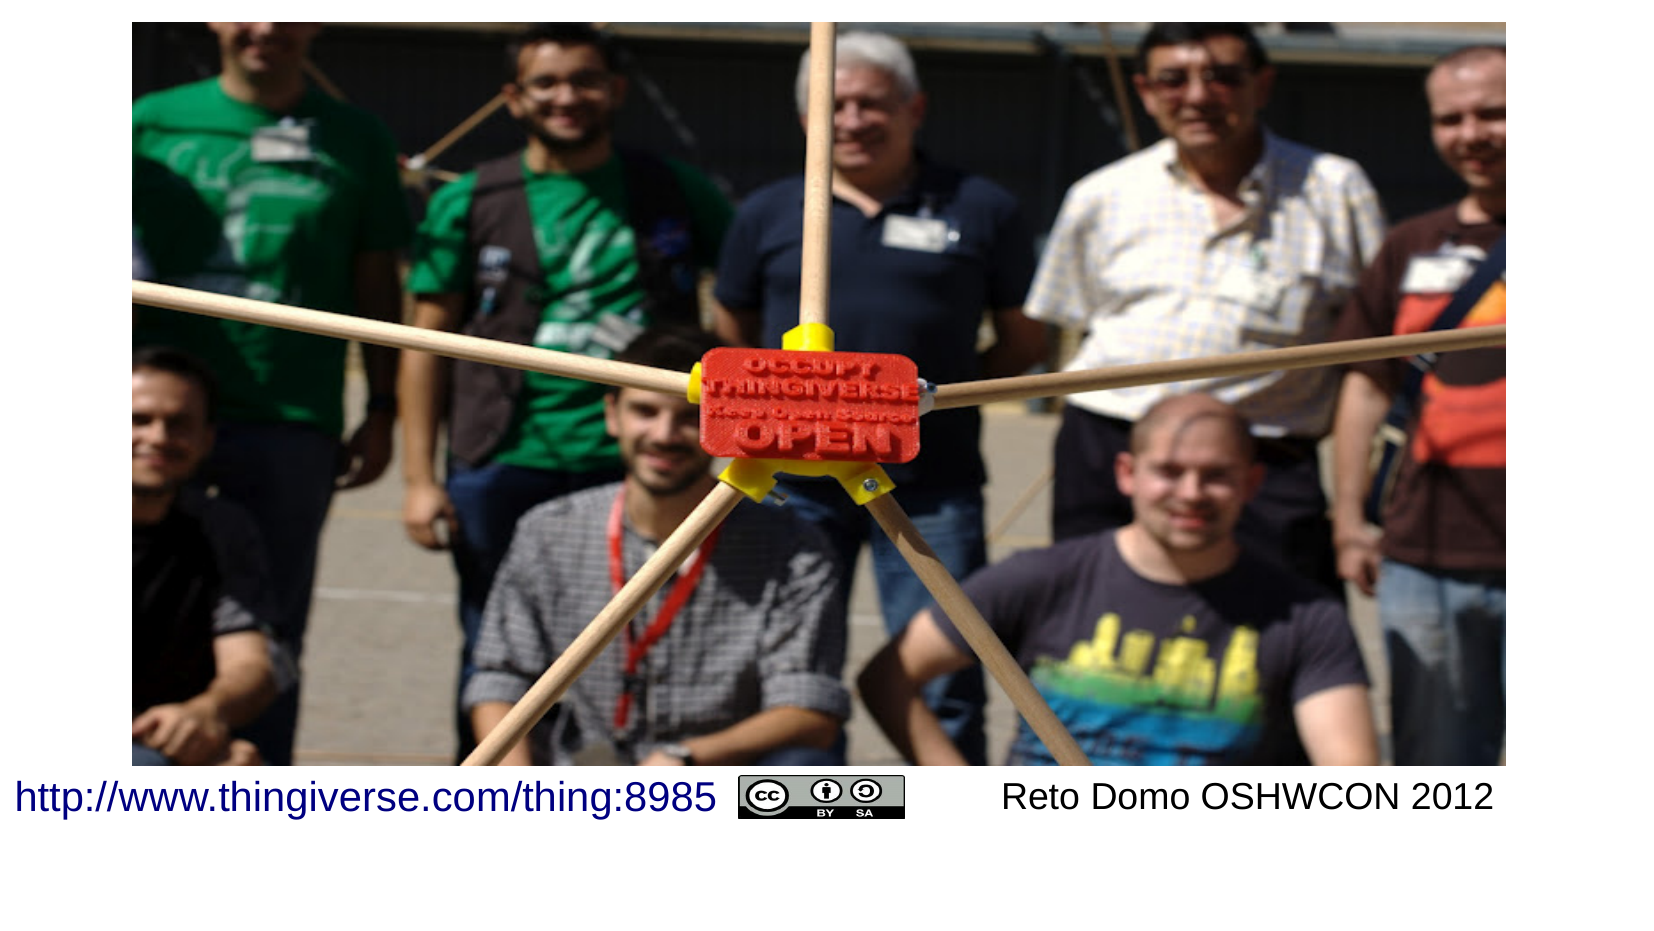

# El proyecto CLONE WARS
En esta última semana...
Reto Domo.
http://www.thingiverse.com/thing:8985
(EFFALO)
http://www.thingiverse.com/thing:8985
Reto Domo OSHWCON 2012